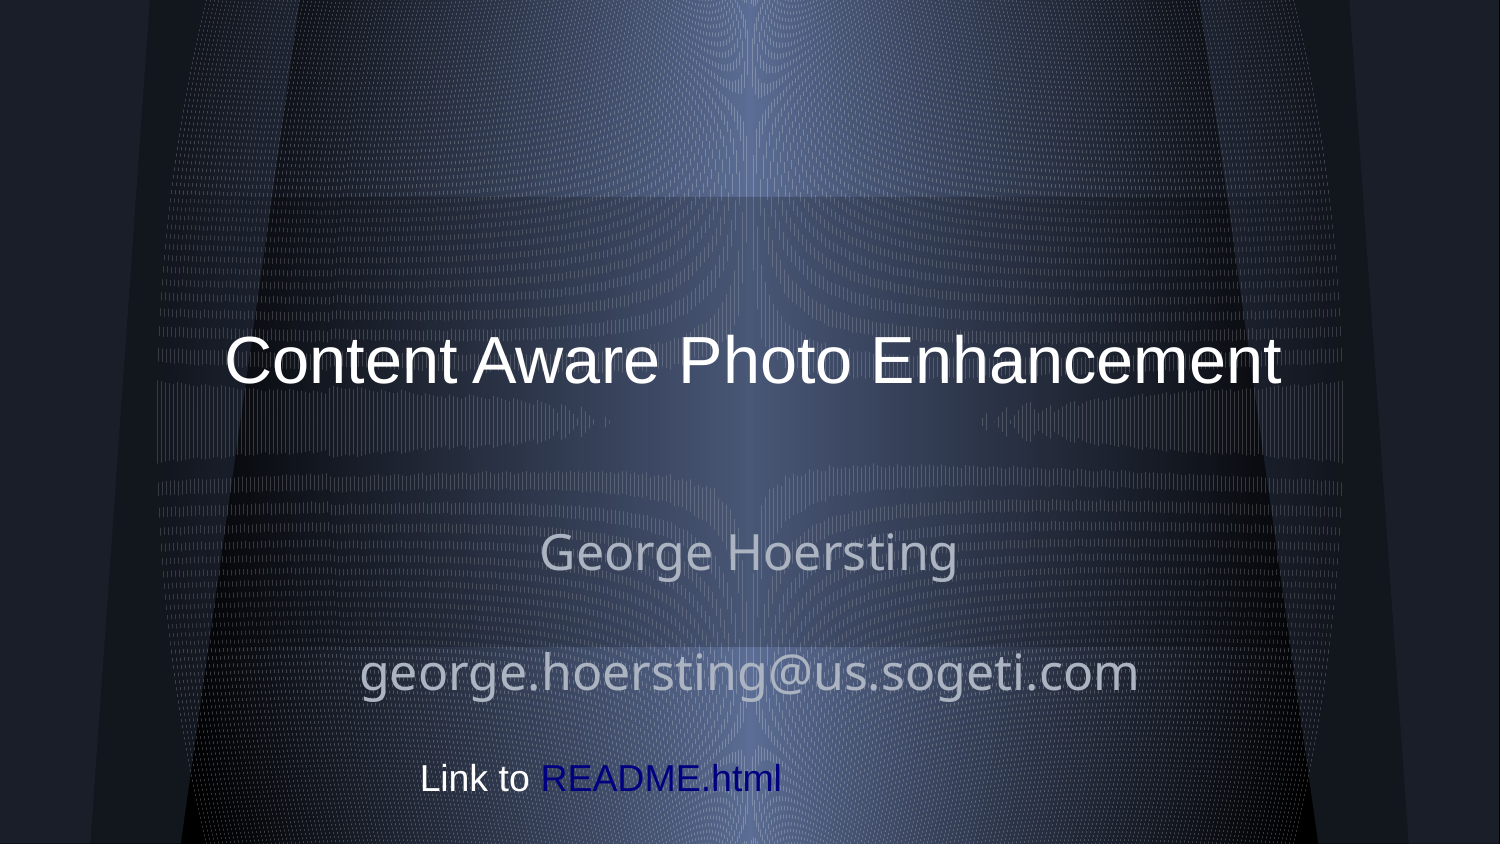

Content Aware Photo Enhancement
# George Hoersting
george.hoersting@us.sogeti.com
Link to README.html